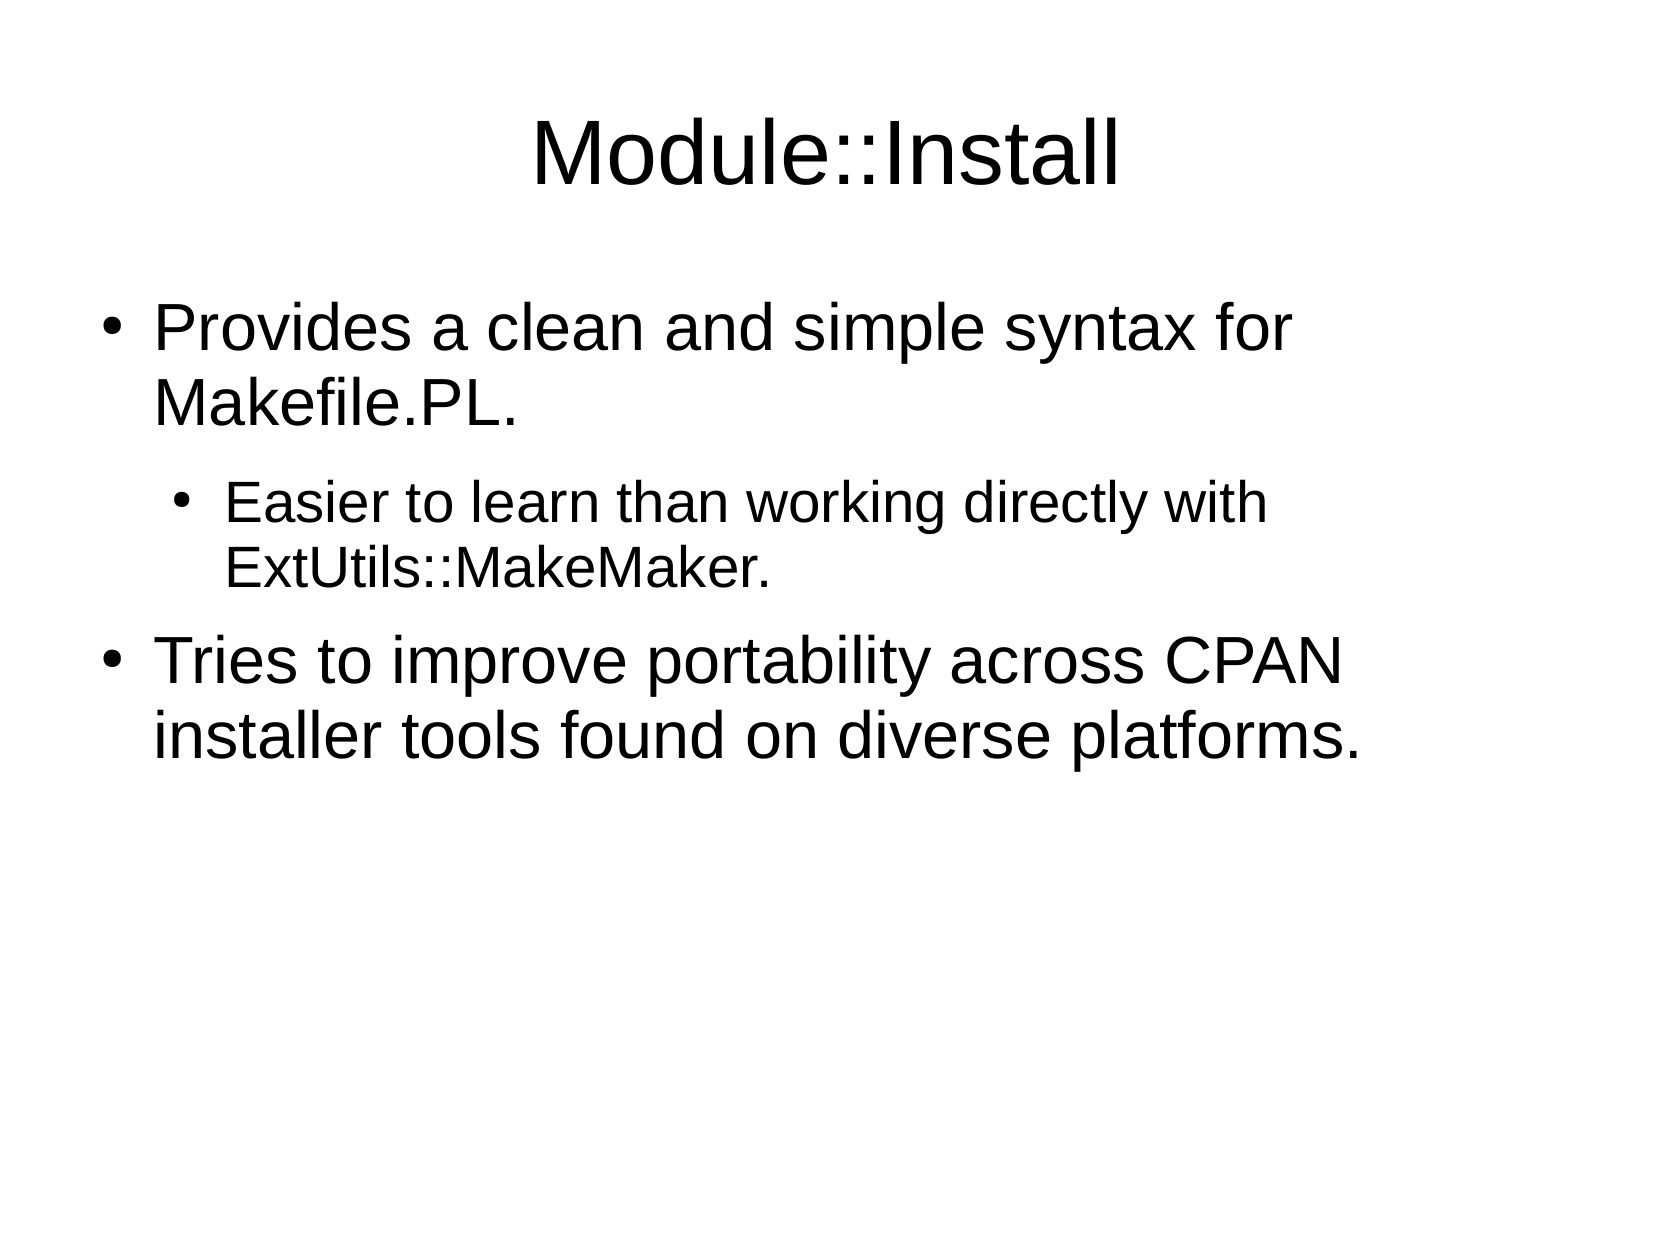

# Module::Install
Provides a clean and simple syntax for Makefile.PL.
Easier to learn than working directly with ExtUtils::MakeMaker.
Tries to improve portability across CPAN installer tools found on diverse platforms.